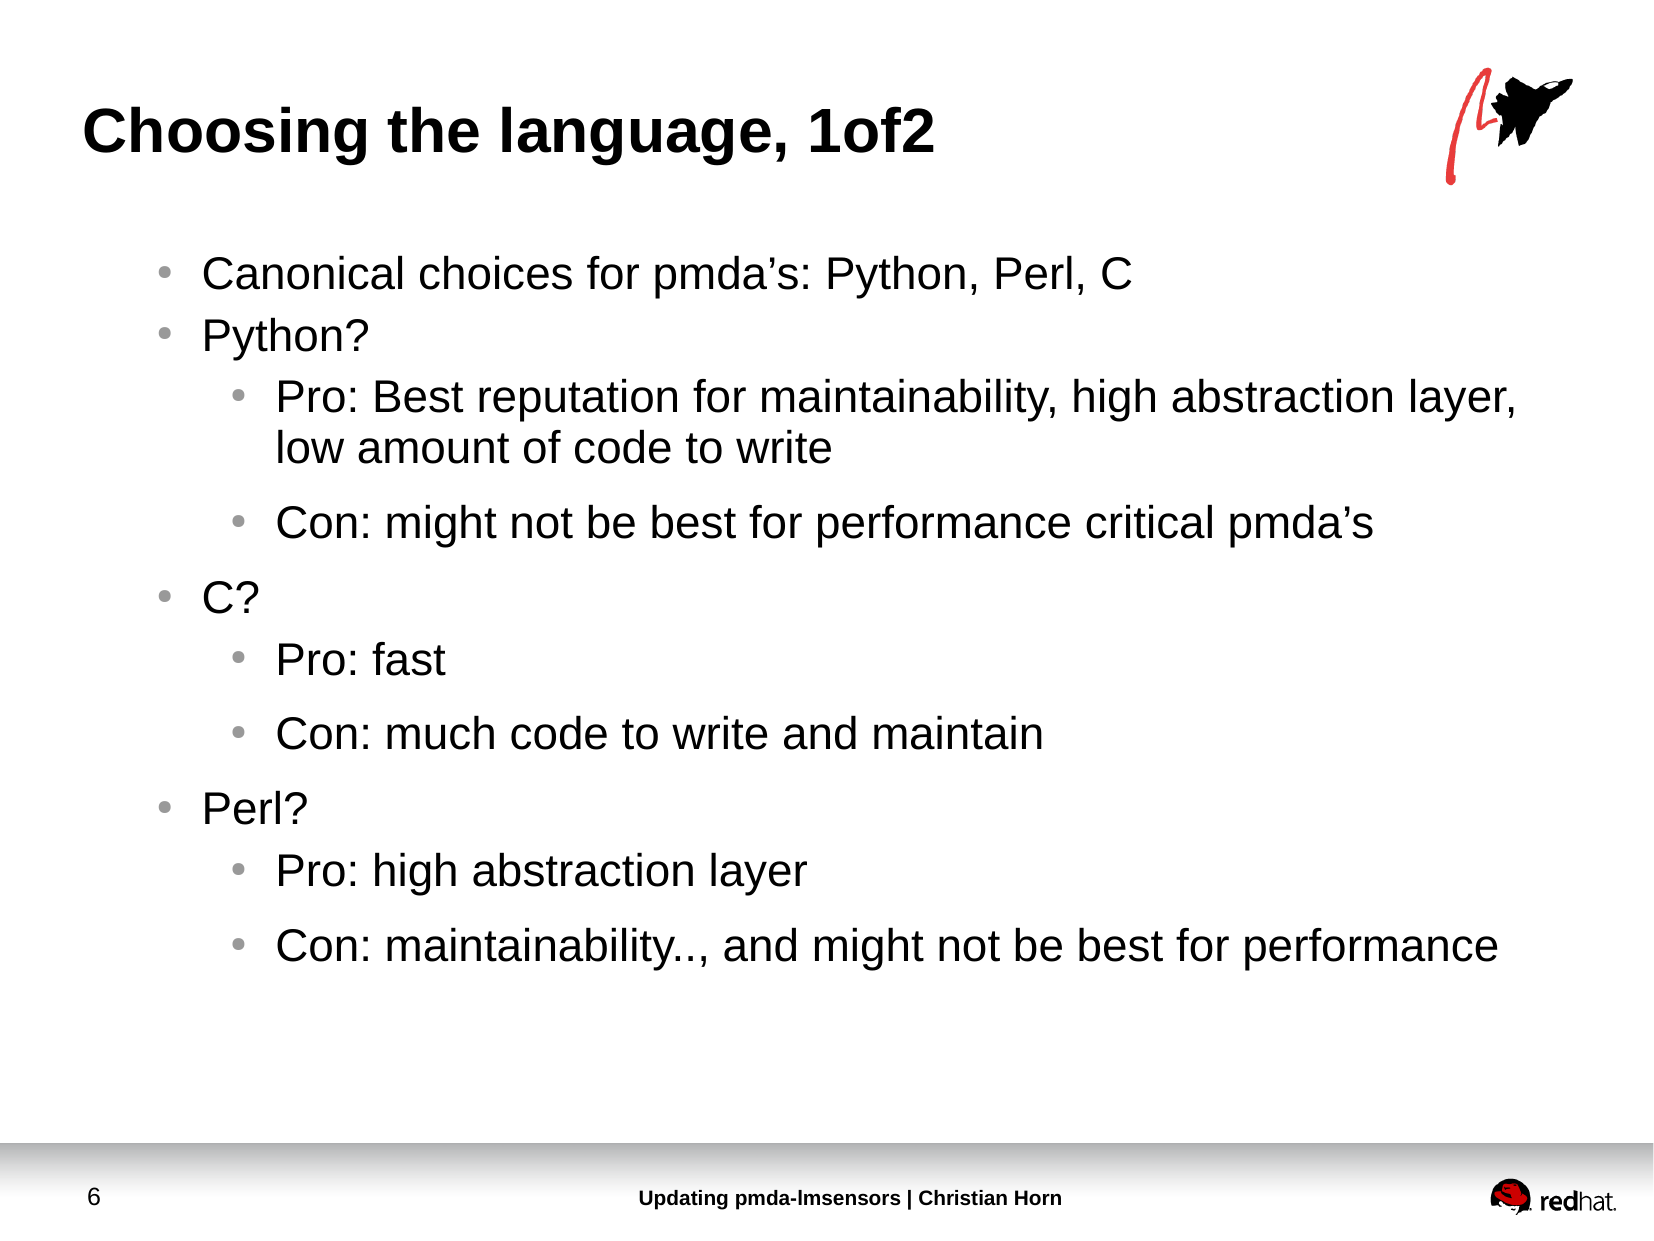

# Choosing the language, 1of2
Canonical choices for pmda’s: Python, Perl, C
Python?
Pro: Best reputation for maintainability, high abstraction layer, low amount of code to write
Con: might not be best for performance critical pmda’s
C?
Pro: fast
Con: much code to write and maintain
Perl?
Pro: high abstraction layer
Con: maintainability.., and might not be best for performance